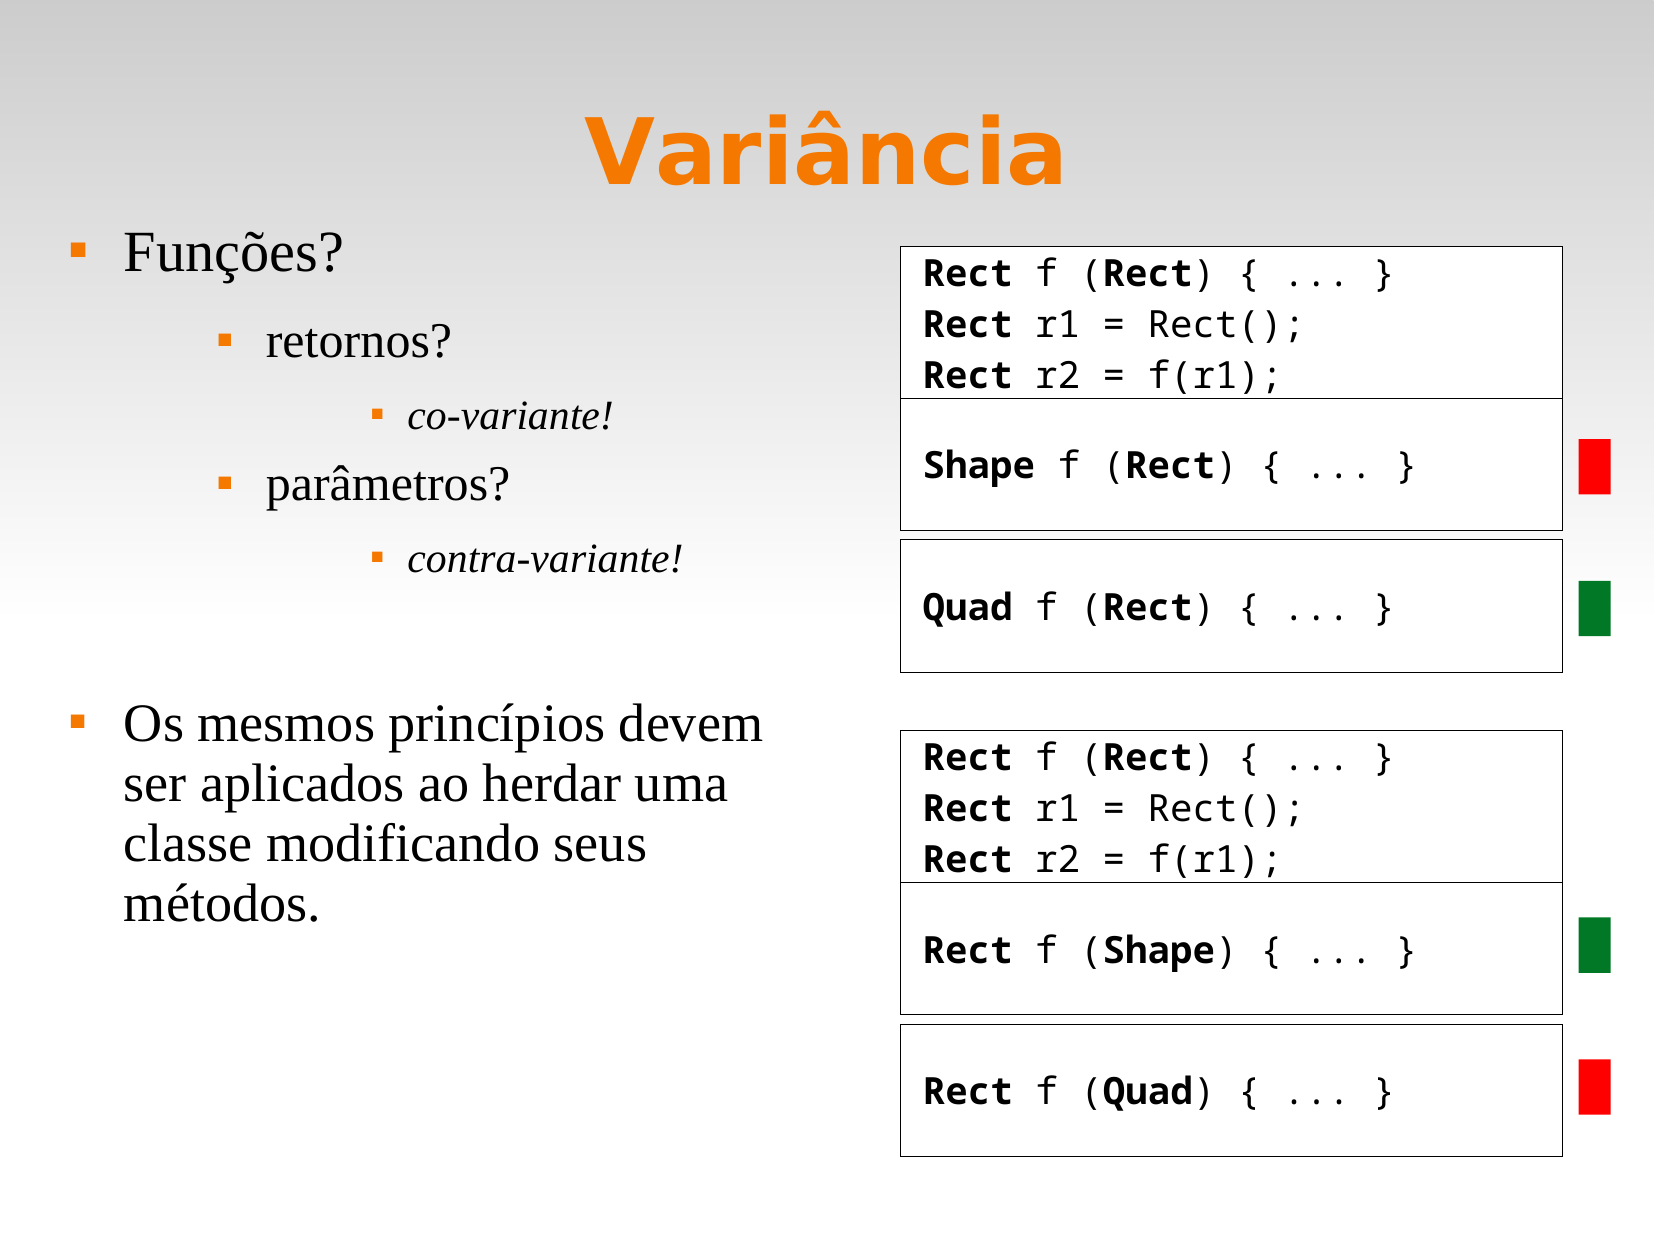

# Variância
Funções?
retornos?
co-variante!
parâmetros?
contra-variante!
Os mesmos princípios devem ser aplicados ao herdar uma classe modificando seus métodos.
 Rect f (Rect) { ... }
 Rect r1 = Rect();
 Rect r2 = f(r1);
 Shape f (Rect) { ... }
 Quad f (Rect) { ... }
 Rect f (Rect) { ... }
 Rect r1 = Rect();
 Rect r2 = f(r1);
 Rect f (Shape) { ... }
 Rect f (Quad) { ... }